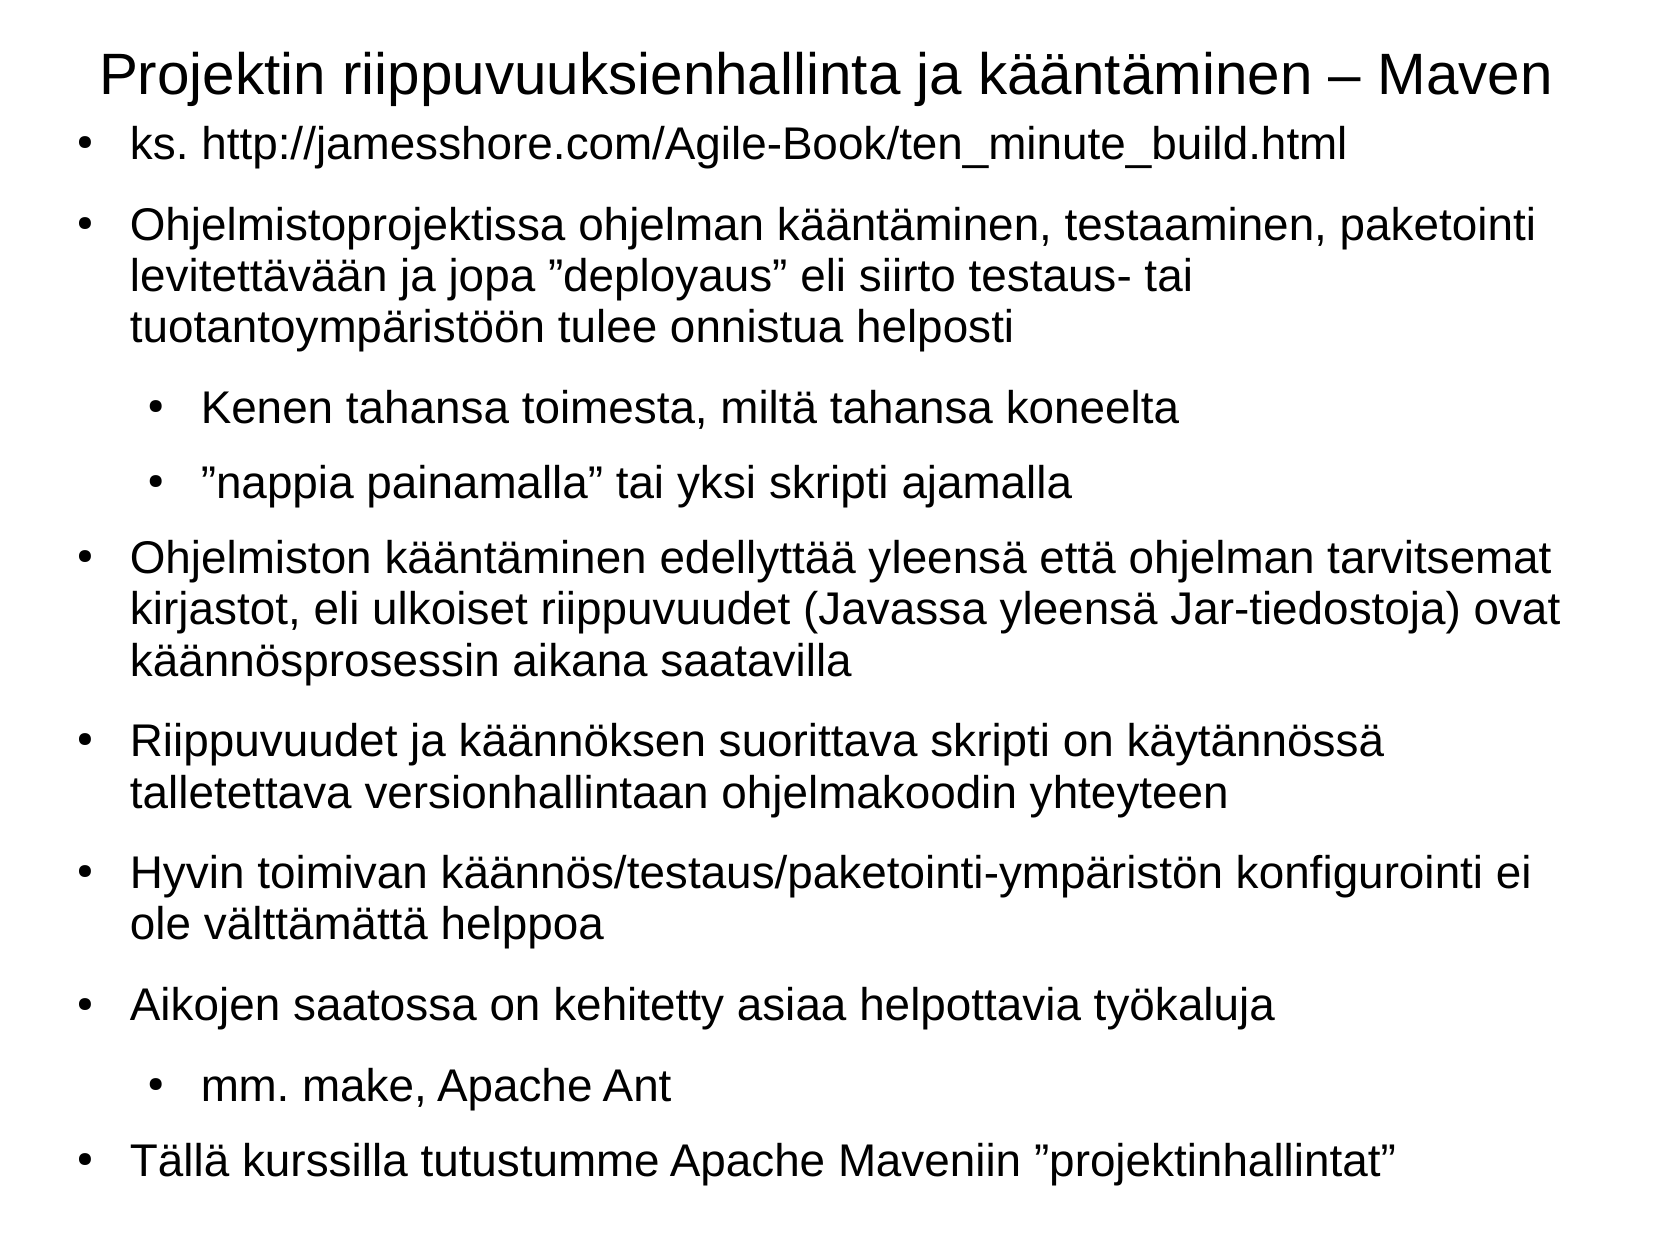

# Projektin riippuvuuksienhallinta ja kääntäminen – Maven
ks. http://jamesshore.com/Agile-Book/ten_minute_build.html
Ohjelmistoprojektissa ohjelman kääntäminen, testaaminen, paketointi levitettävään ja jopa ”deployaus” eli siirto testaus- tai tuotantoympäristöön tulee onnistua helposti
Kenen tahansa toimesta, miltä tahansa koneelta
”nappia painamalla” tai yksi skripti ajamalla
Ohjelmiston kääntäminen edellyttää yleensä että ohjelman tarvitsemat kirjastot, eli ulkoiset riippuvuudet (Javassa yleensä Jar-tiedostoja) ovat käännösprosessin aikana saatavilla
Riippuvuudet ja käännöksen suorittava skripti on käytännössä talletettava versionhallintaan ohjelmakoodin yhteyteen
Hyvin toimivan käännös/testaus/paketointi-ympäristön konfigurointi ei ole välttämättä helppoa
Aikojen saatossa on kehitetty asiaa helpottavia työkaluja
mm. make, Apache Ant
Tällä kurssilla tutustumme Apache Maveniin ”projektinhallintat”